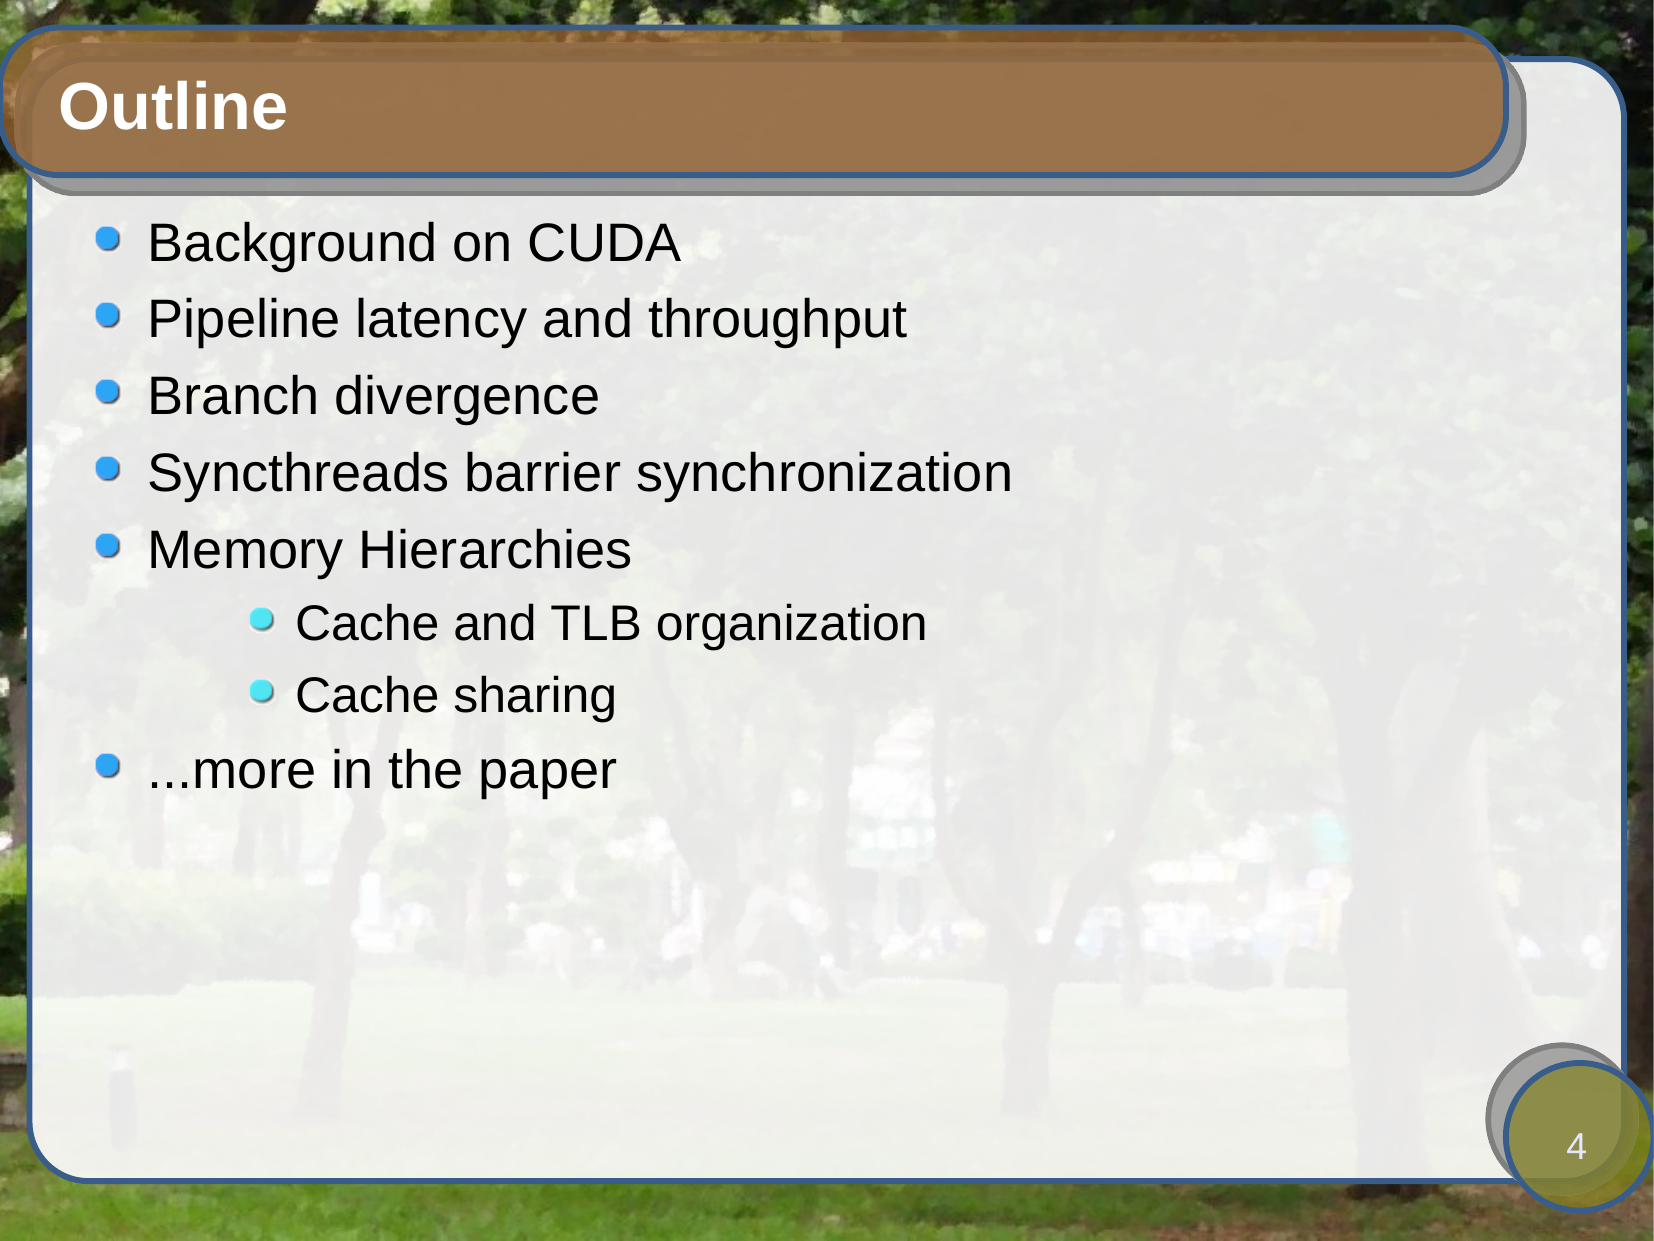

# Outline
Background on CUDA
Pipeline latency and throughput
Branch divergence
Syncthreads barrier synchronization
Memory Hierarchies
Cache and TLB organization
Cache sharing
...more in the paper